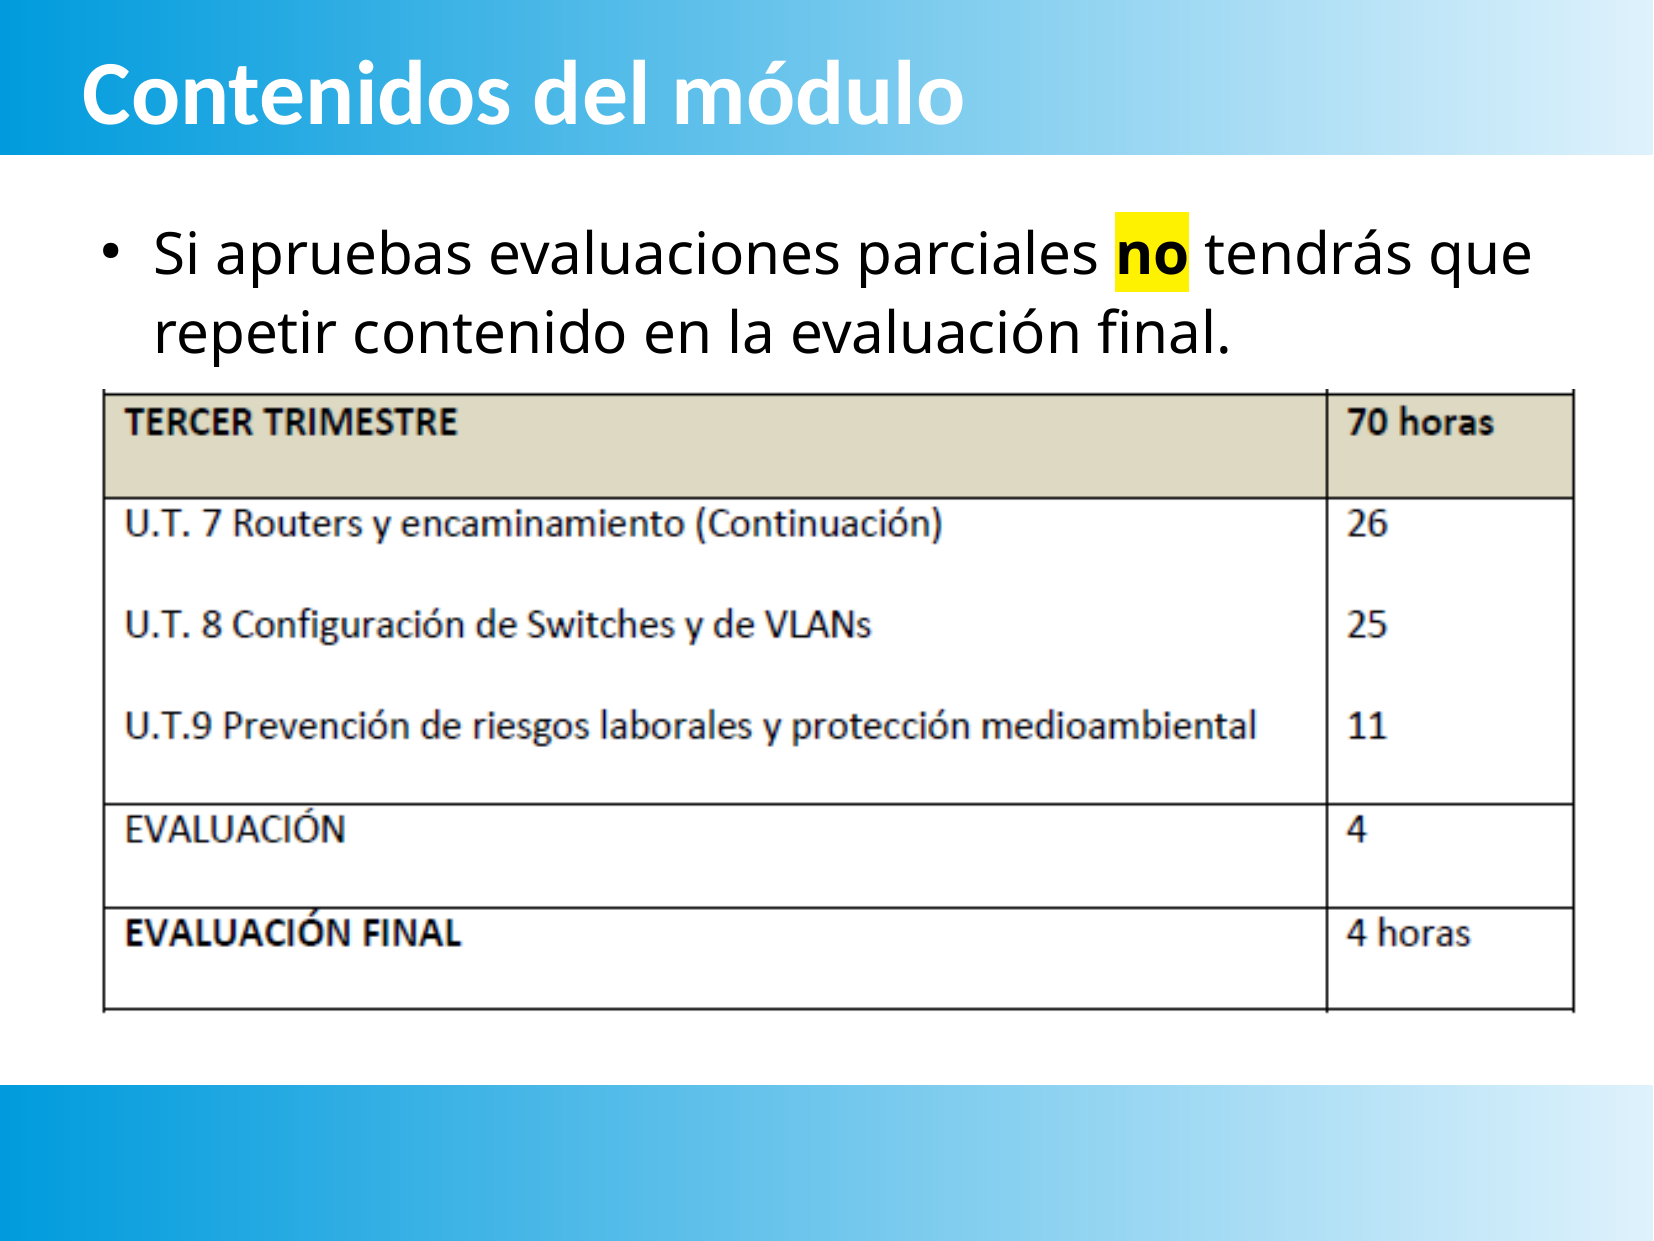

Contenidos del módulo
# Si apruebas evaluaciones parciales no tendrás que repetir contenido en la evaluación final.